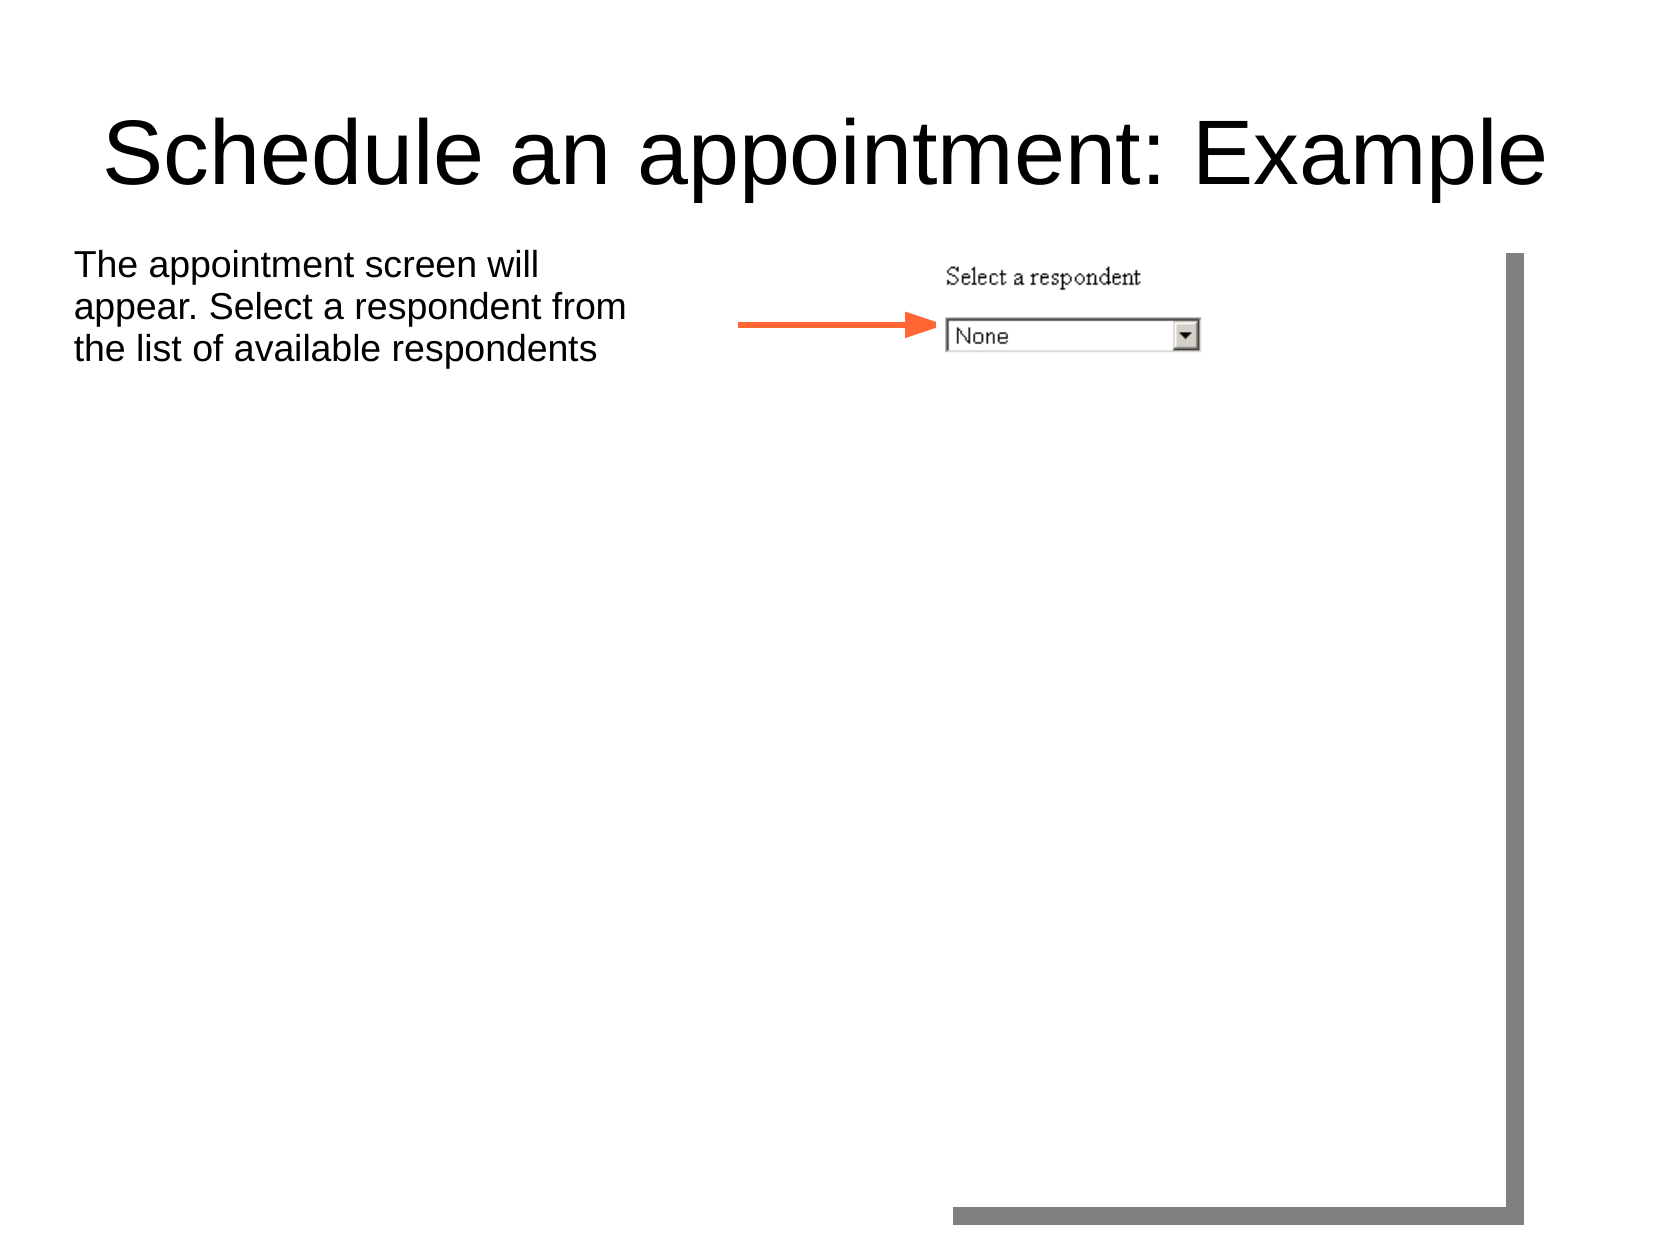

# Schedule an appointment: Example
The appointment screen will appear. Select a respondent from the list of available respondents